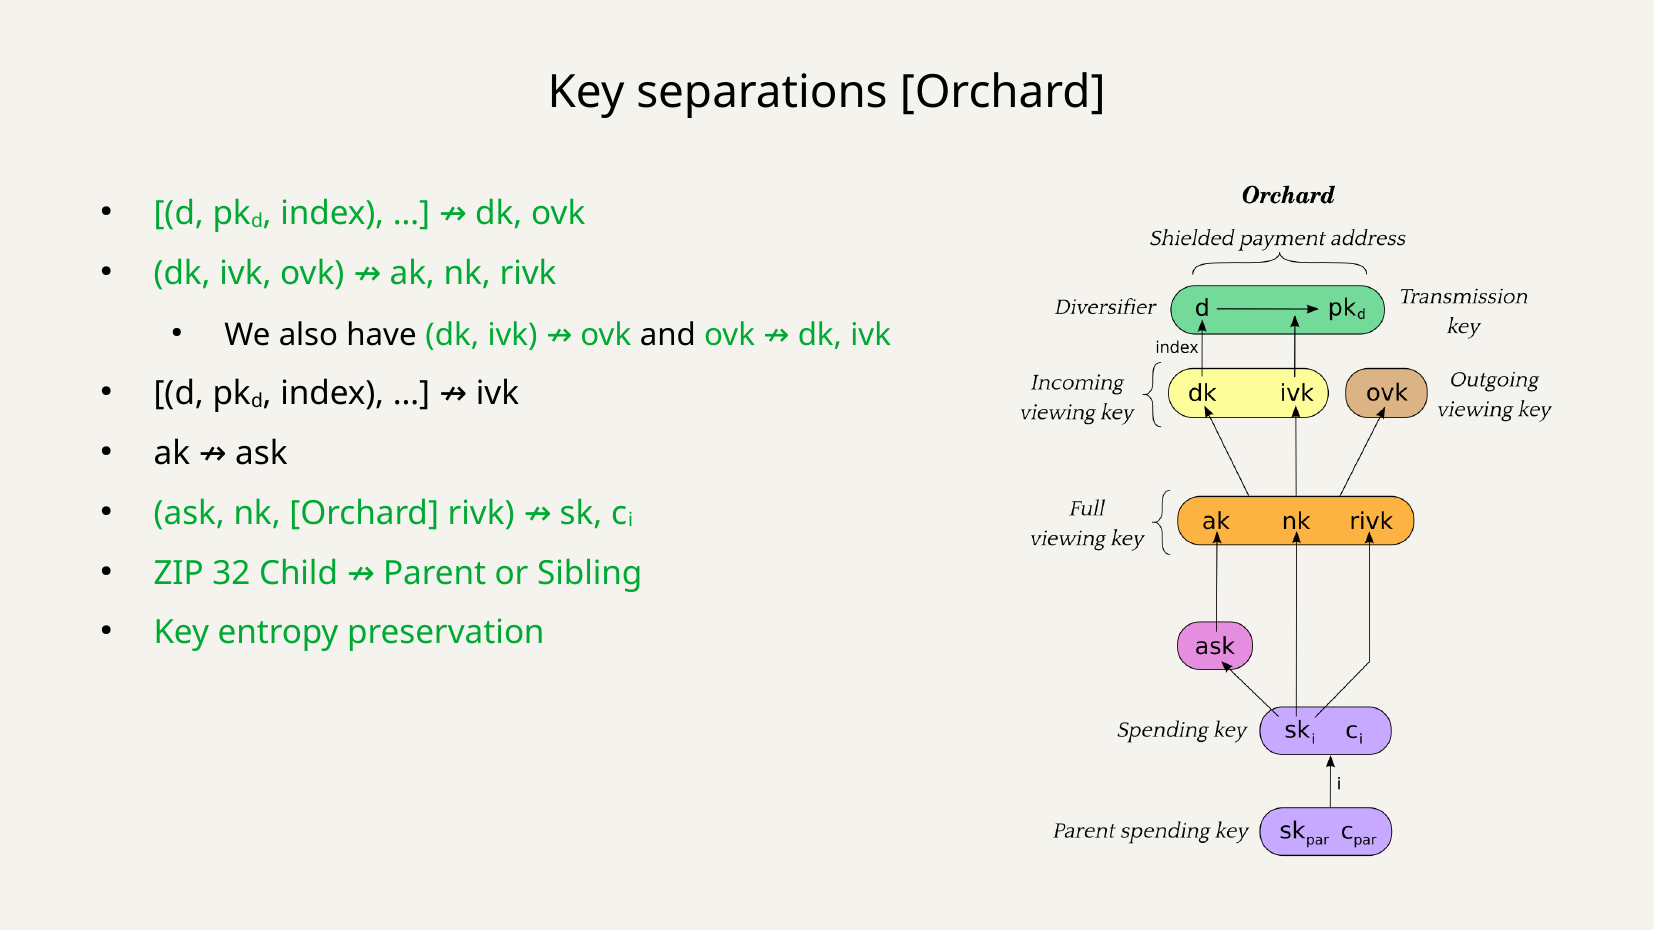

# Key separations [Orchard]
[(d, pkd, index), …] ↛ dk, ovk
(dk, ivk, ovk) ↛ ak, nk, rivk
We also have (dk, ivk) ↛ ovk and ovk ↛ dk, ivk
[(d, pkd, index), …] ↛ ivk
ak ↛ ask
(ask, nk, [Orchard] rivk) ↛ sk, ci
ZIP 32 Child ↛ Parent or Sibling
Key entropy preservation